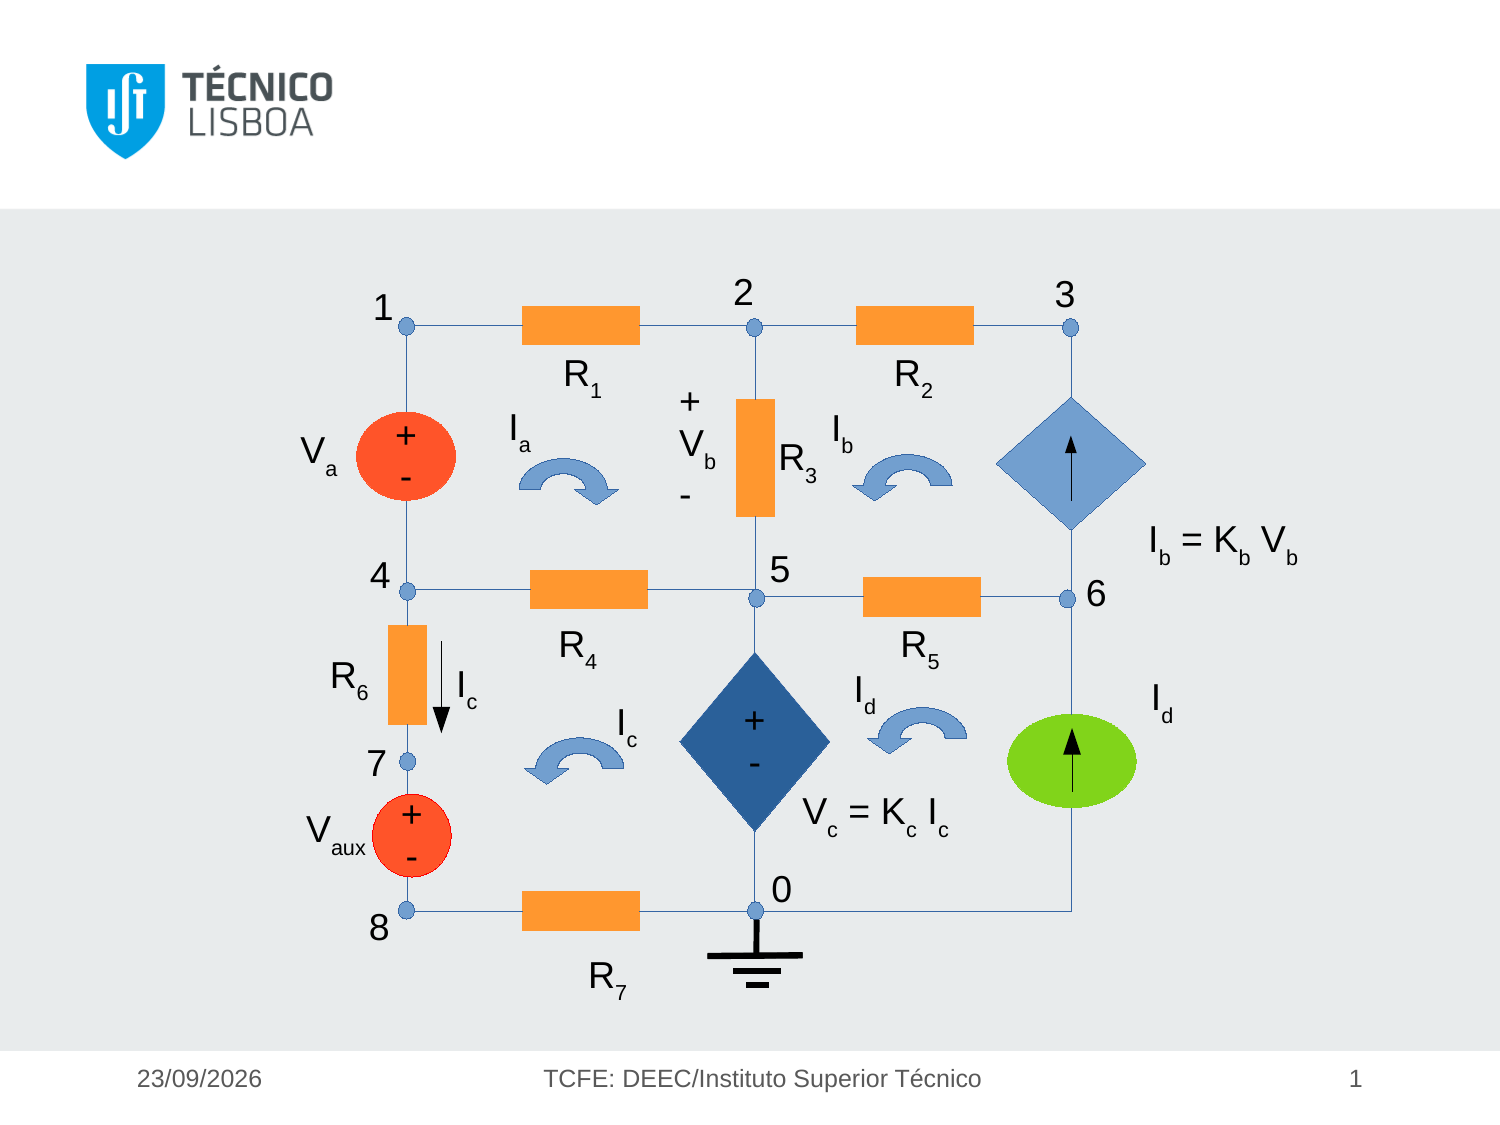

2
3
1
R1
R2
+
Vb
-
Ia
Ib
+
-
Va
R3
Ib = Kb Vb
5
4
6
R4
R5
R6
+
-
Ic
Id
Id
Ic
7
Vc = Kc Ic
+
-
Vaux
0
8
R7
bla
1